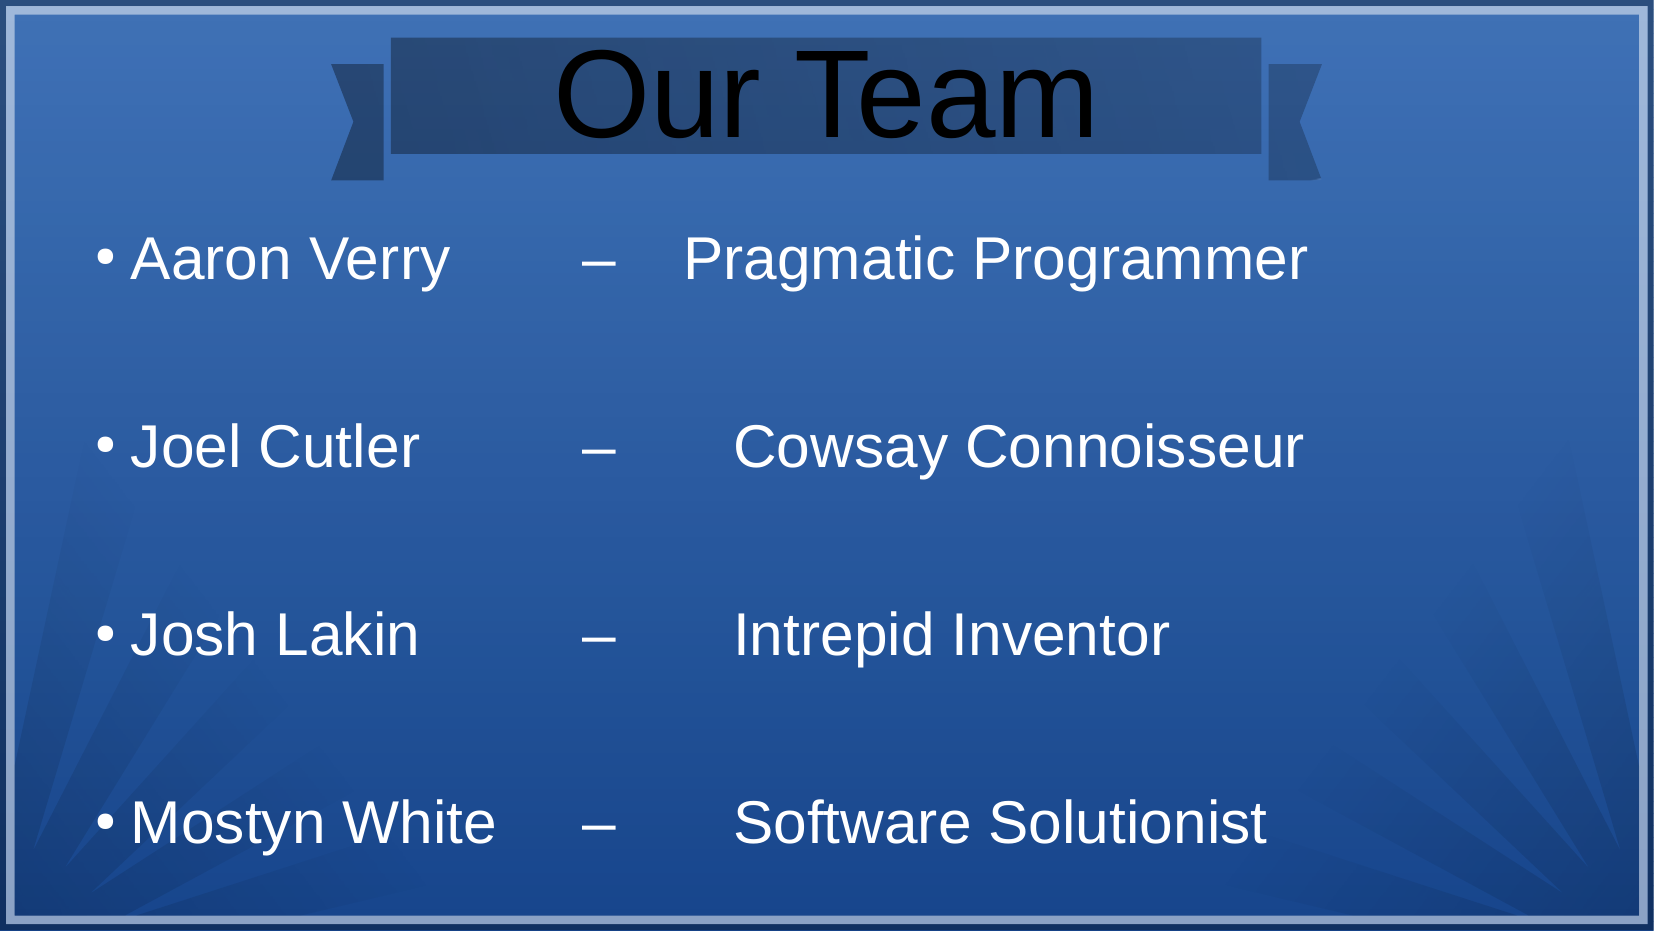

# Our Team
Aaron Verry			–		Pragmatic Programmer
Joel Cutler				– 		Cowsay Connoisseur
Josh Lakin				– 		Intrepid Inventor
Mostyn White		– 		Software Solutionist